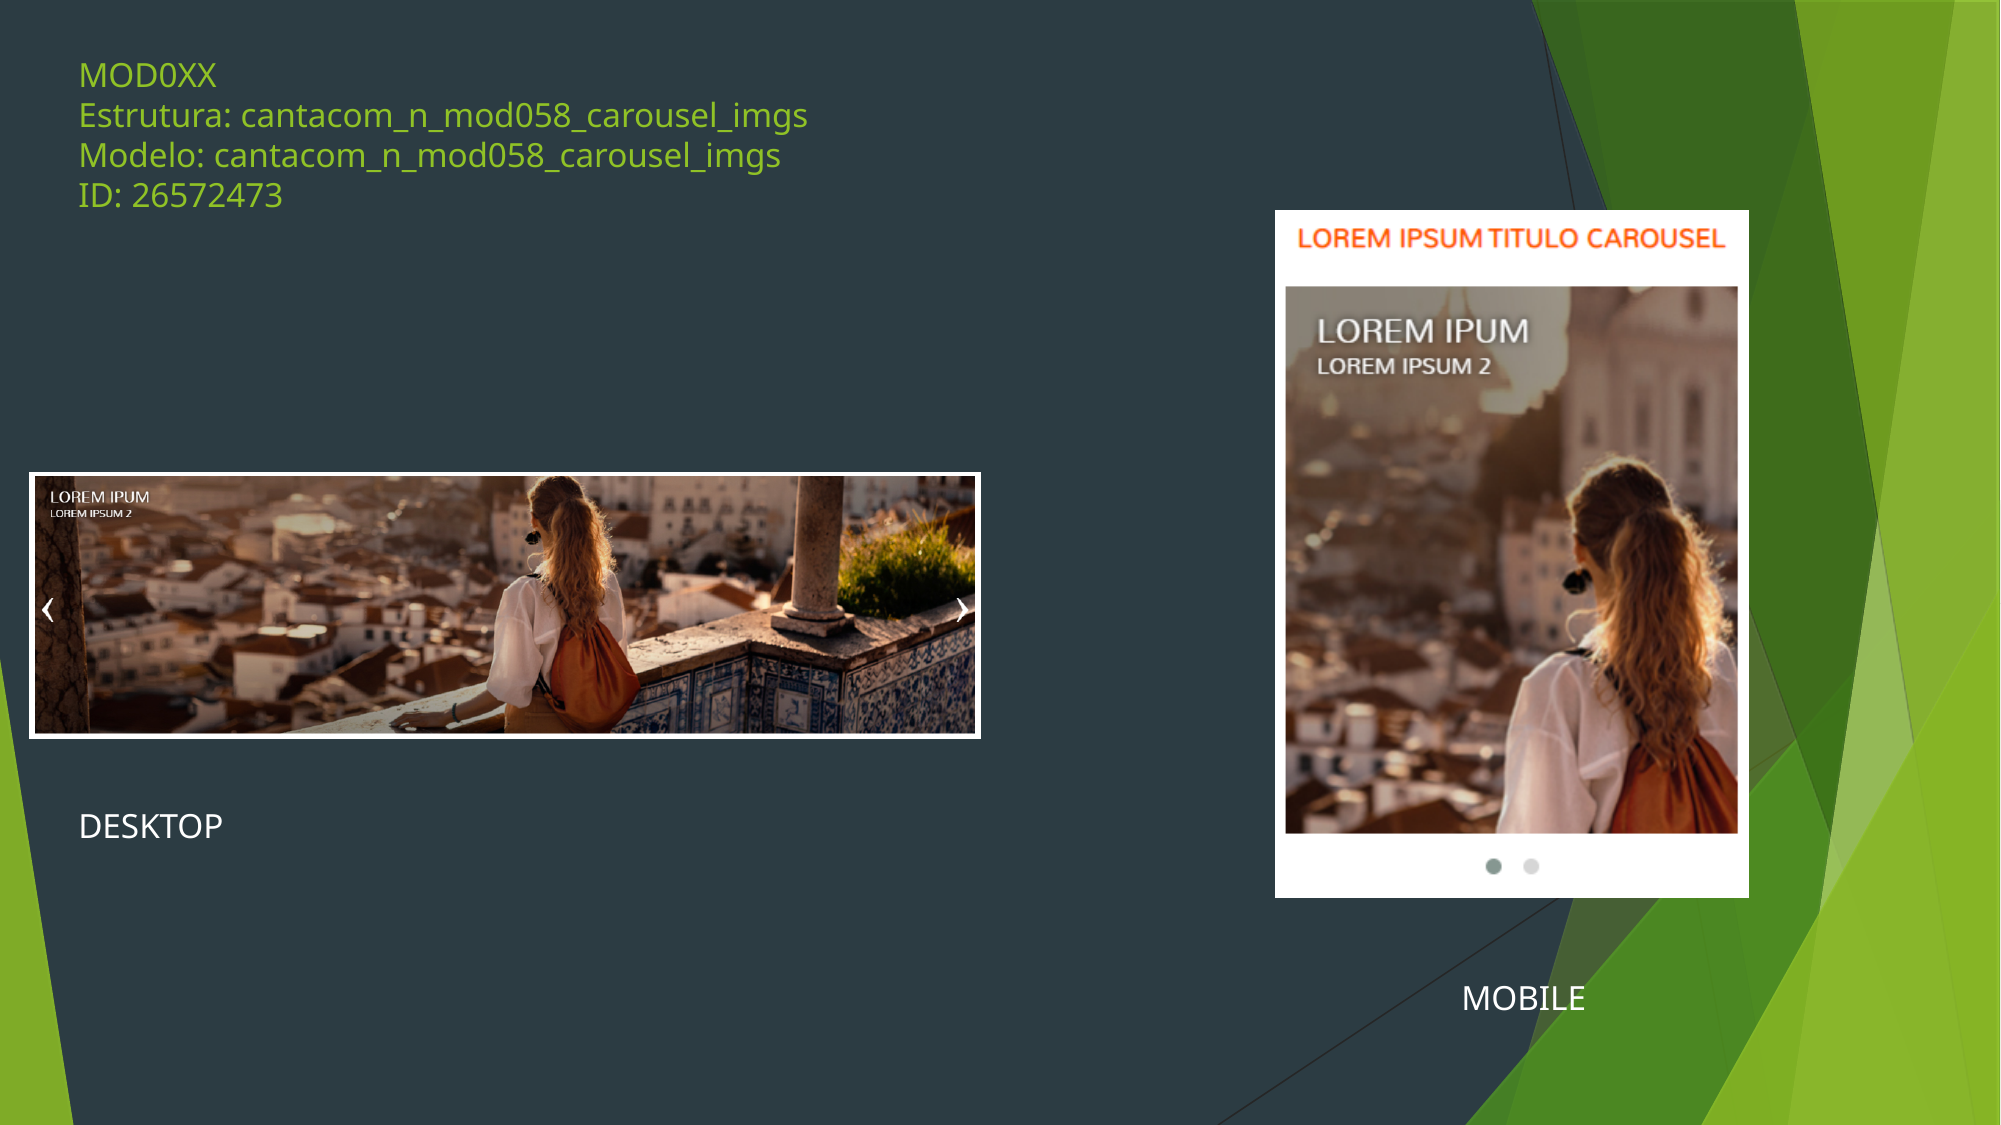

# MOD0XX Estrutura: cantacom_n_mod058_carousel_imgs Modelo: cantacom_n_mod058_carousel_imgs ID: 26572473
DESKTOP
MOBILE